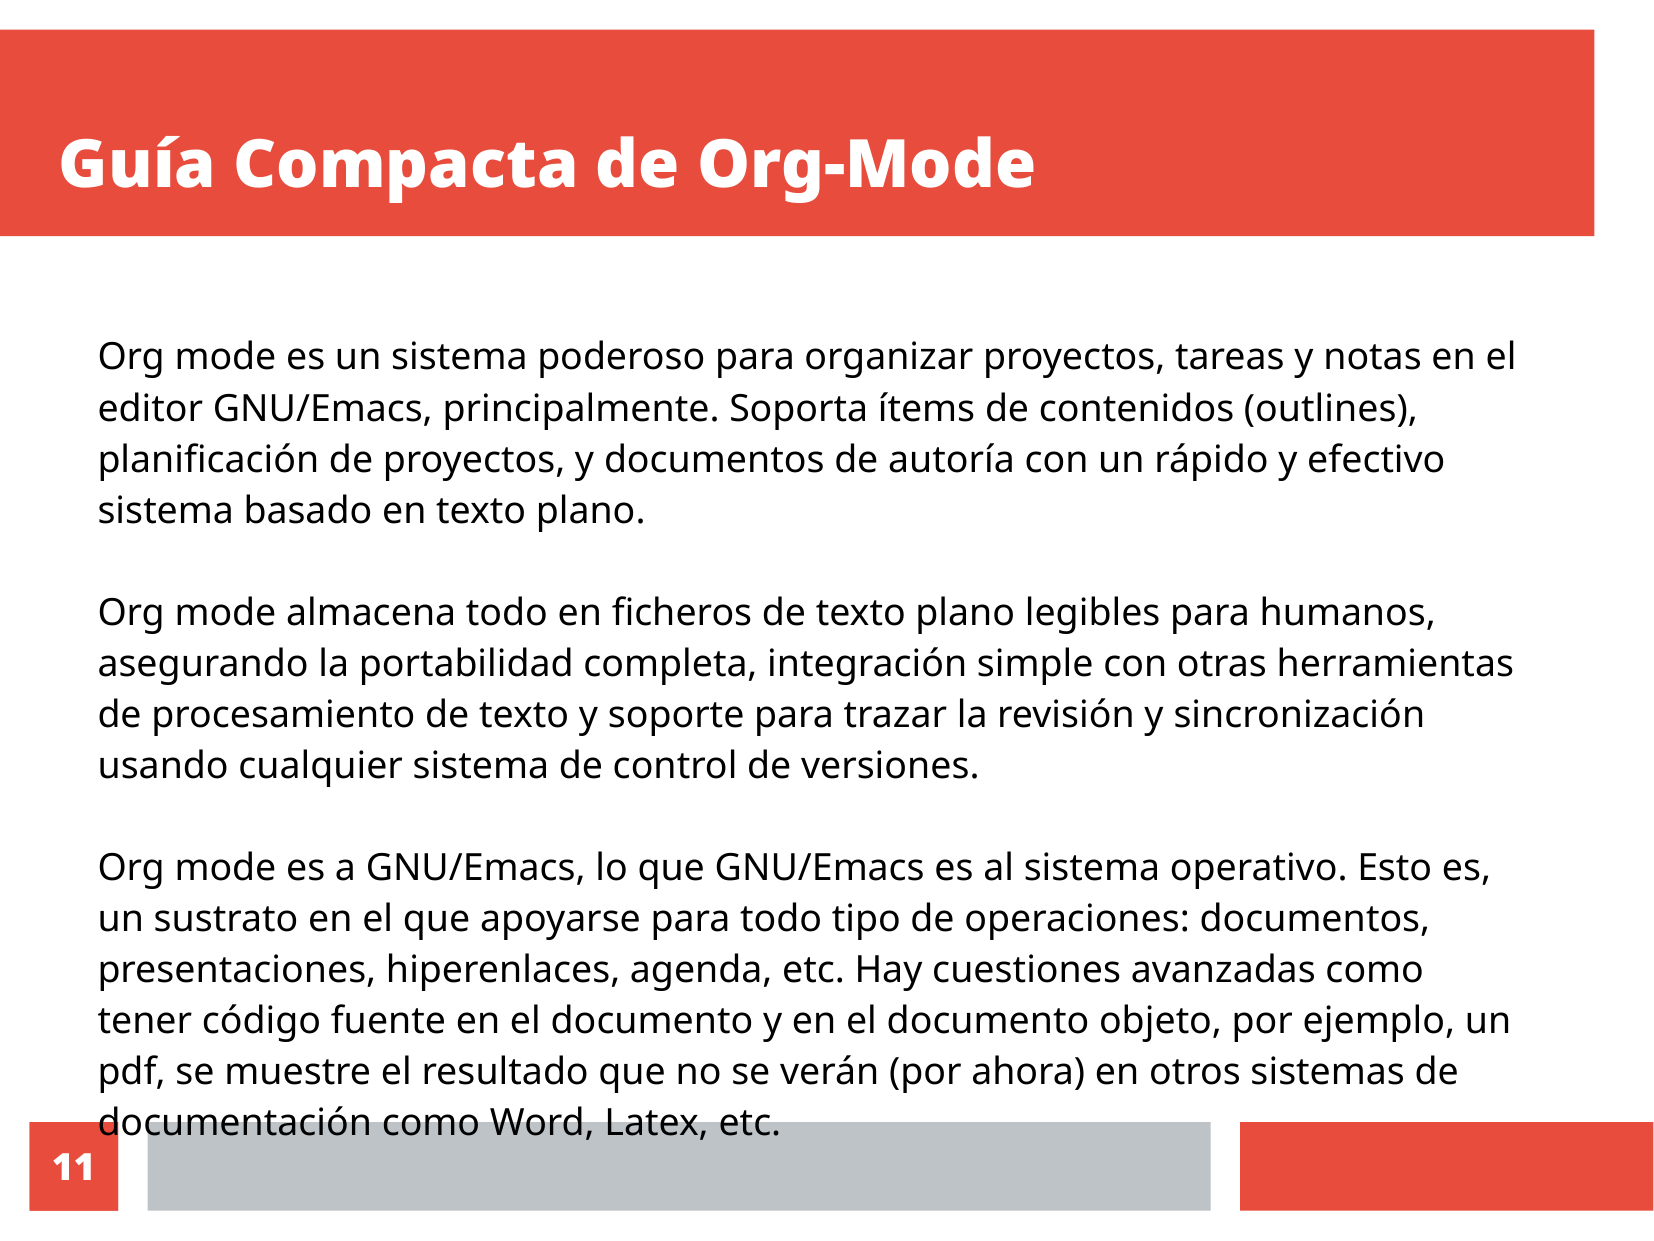

# Guía Compacta de Org-Mode
Org mode es un sistema poderoso para organizar proyectos, tareas y notas en el editor GNU/Emacs, principalmente. Soporta ítems de contenidos (outlines), planificación de proyectos, y documentos de autoría con un rápido y efectivo sistema basado en texto plano.
Org mode almacena todo en ficheros de texto plano legibles para humanos, asegurando la portabilidad completa, integración simple con otras herramientas de procesamiento de texto y soporte para trazar la revisión y sincronización usando cualquier sistema de control de versiones.
Org mode es a GNU/Emacs, lo que GNU/Emacs es al sistema operativo. Esto es, un sustrato en el que apoyarse para todo tipo de operaciones: documentos, presentaciones, hiperenlaces, agenda, etc. Hay cuestiones avanzadas como tener código fuente en el documento y en el documento objeto, por ejemplo, un pdf, se muestre el resultado que no se verán (por ahora) en otros sistemas de documentación como Word, Latex, etc.
11